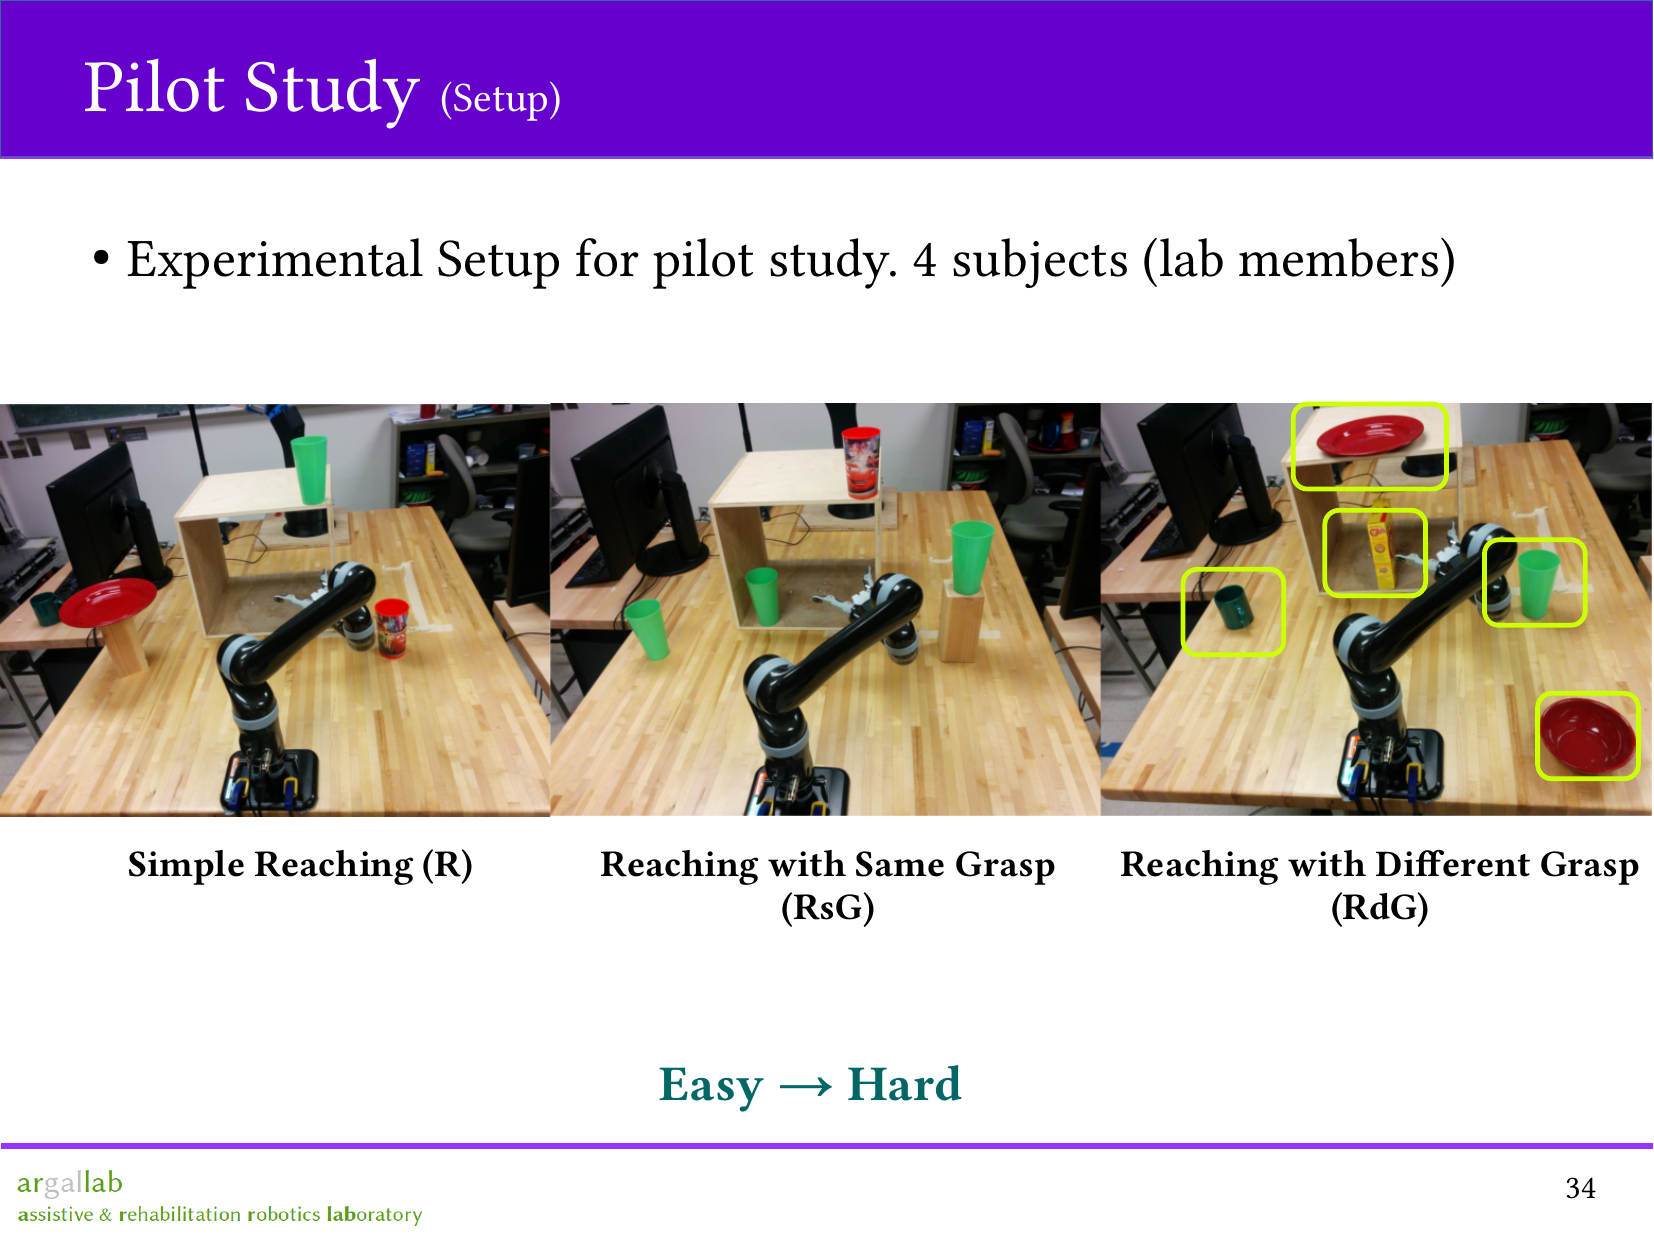

Pilot Study (Setup)
Experimental Setup for pilot study. 4 subjects (lab members)
Simple Reaching (R)
Reaching with Same Grasp
(RsG)
Reaching with Different Grasp
(RdG)
Easy → Hard